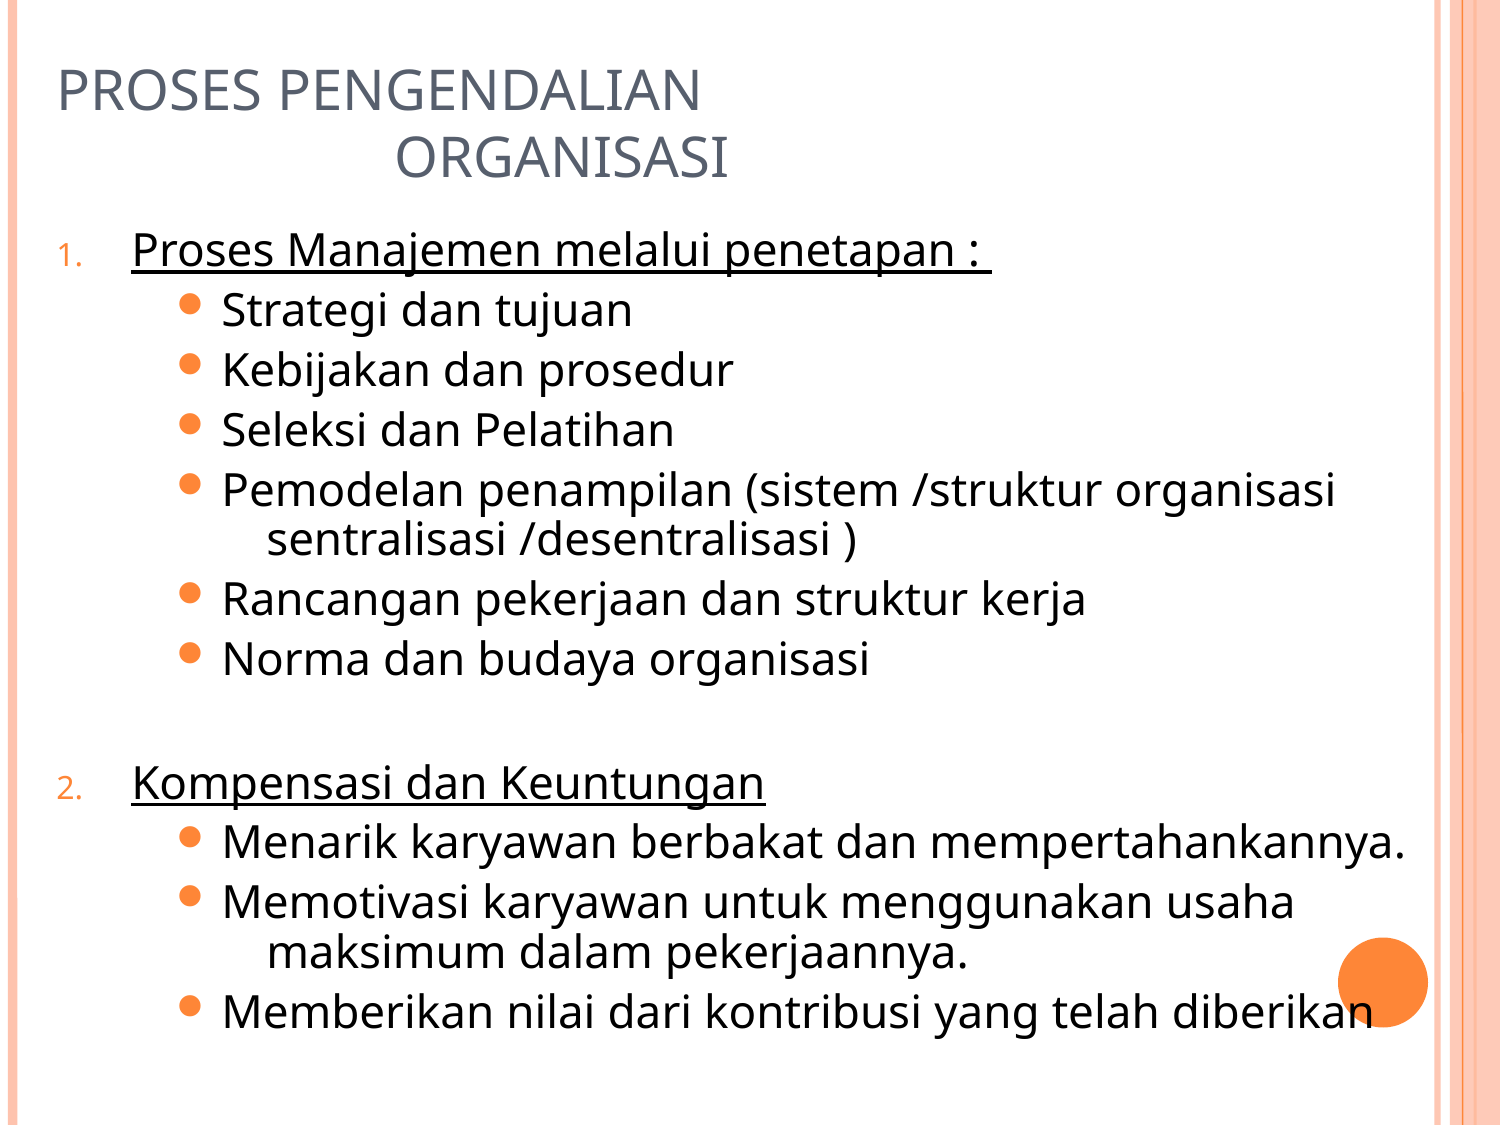

# Proses Pengendalian Organisasi
Proses Manajemen melalui penetapan :
Strategi dan tujuan
Kebijakan dan prosedur
Seleksi dan Pelatihan
Pemodelan penampilan (sistem /struktur organisasi sentralisasi /desentralisasi )
Rancangan pekerjaan dan struktur kerja
Norma dan budaya organisasi
Kompensasi dan Keuntungan
Menarik karyawan berbakat dan mempertahankannya.
Memotivasi karyawan untuk menggunakan usaha maksimum dalam pekerjaannya.
Memberikan nilai dari kontribusi yang telah diberikan